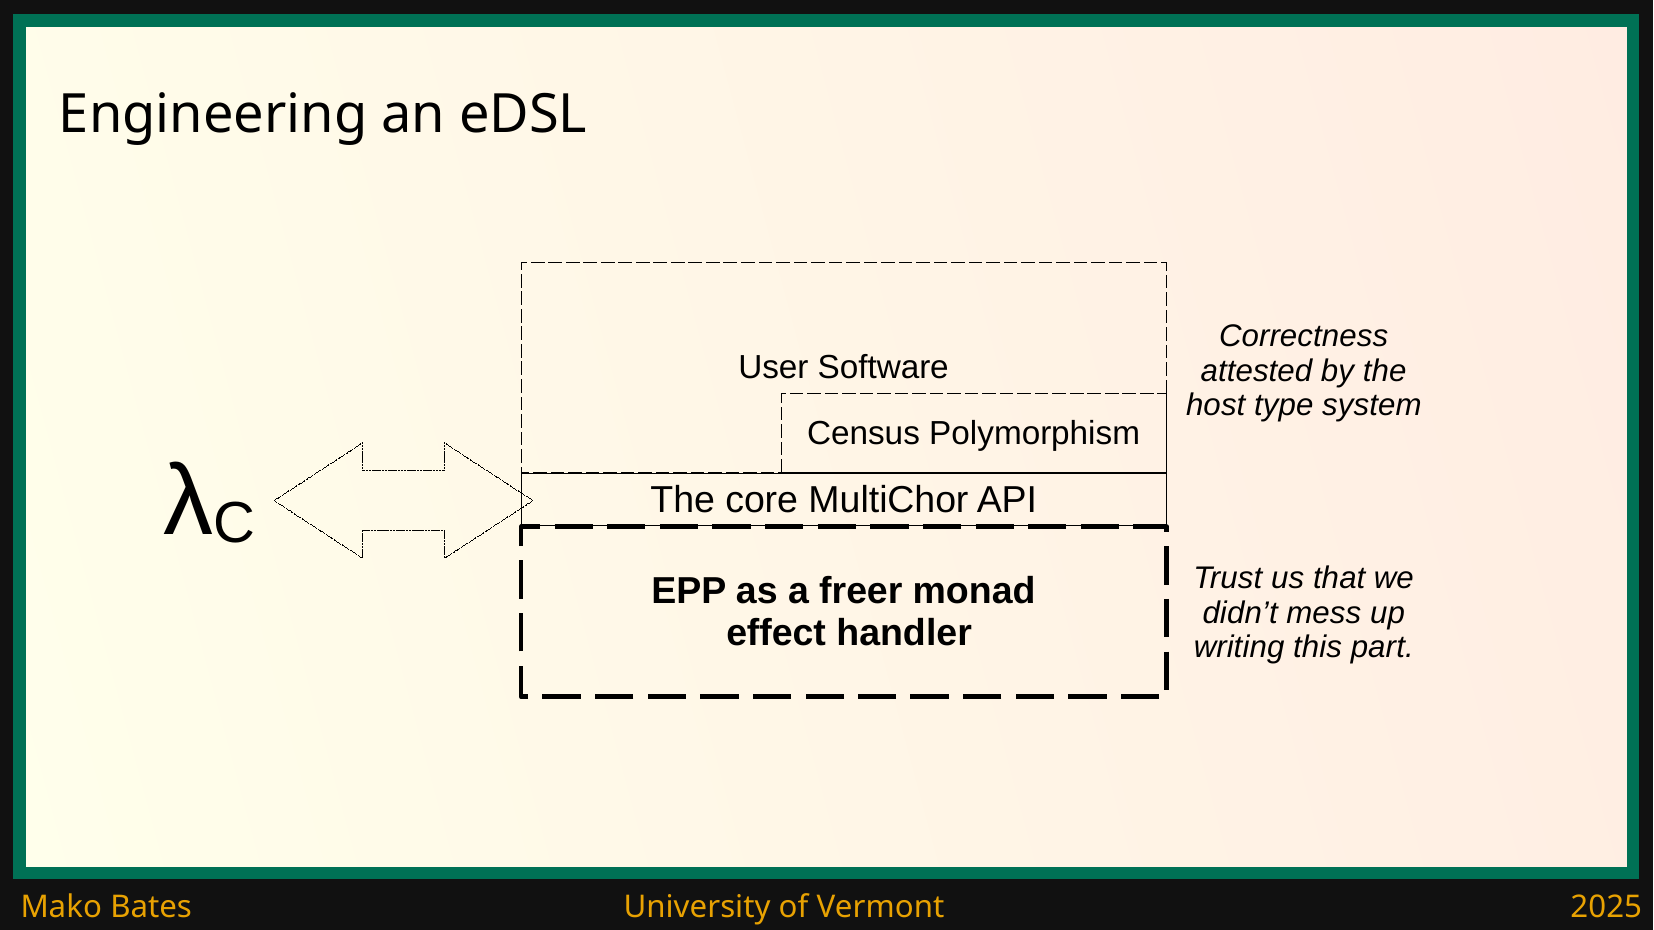

# Engineering an eDSL
User Software
Correctness attested by the host type system
Census Polymorphism
λC
The core MultiChor API
EPP as a freer monad
 effect handler
Trust us that we didn’t mess up writing this part.